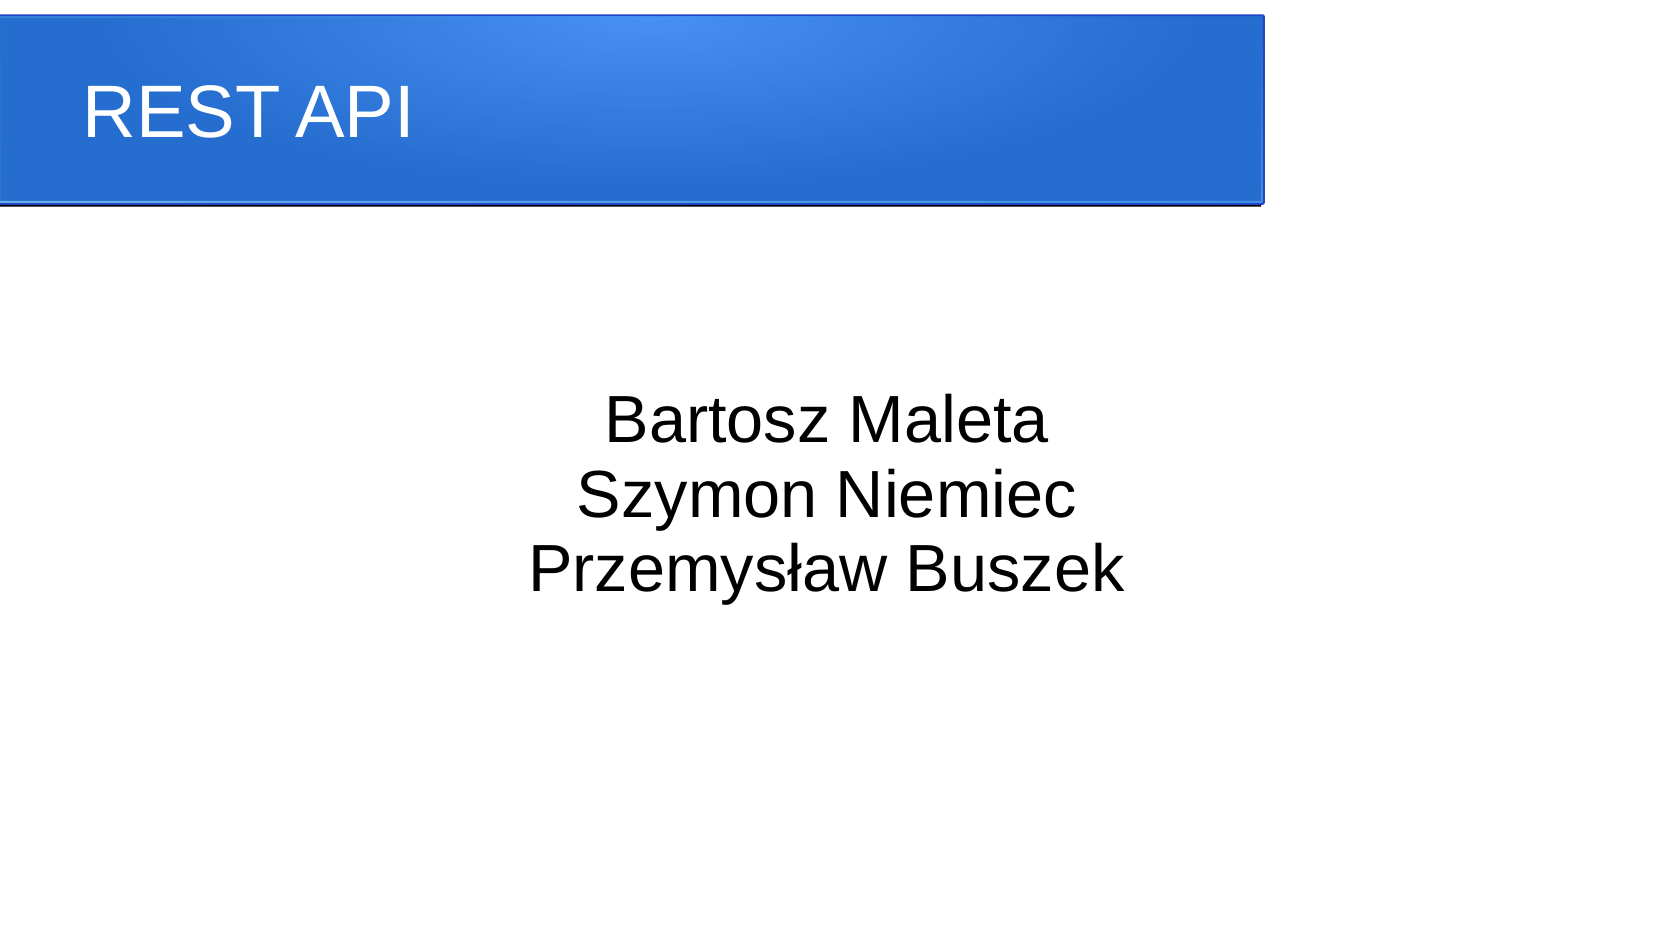

# REST API
Bartosz Maleta
Szymon Niemiec
Przemysław Buszek